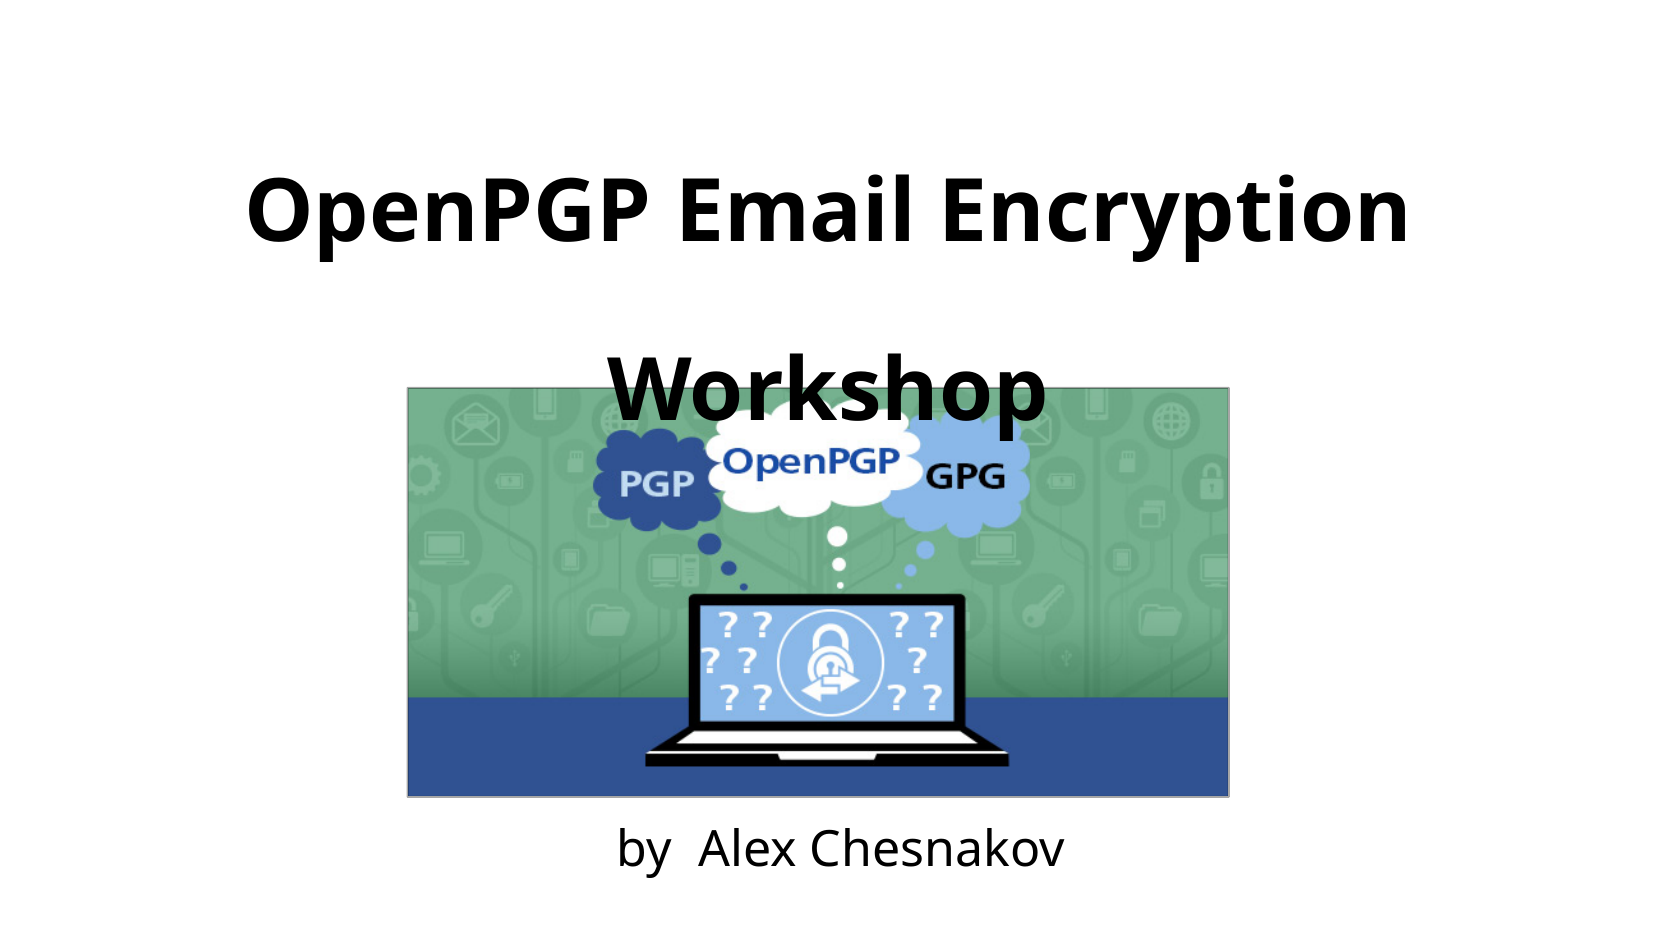

OpenPGP Email Encryption Workshop
# by Alex Chesnakov